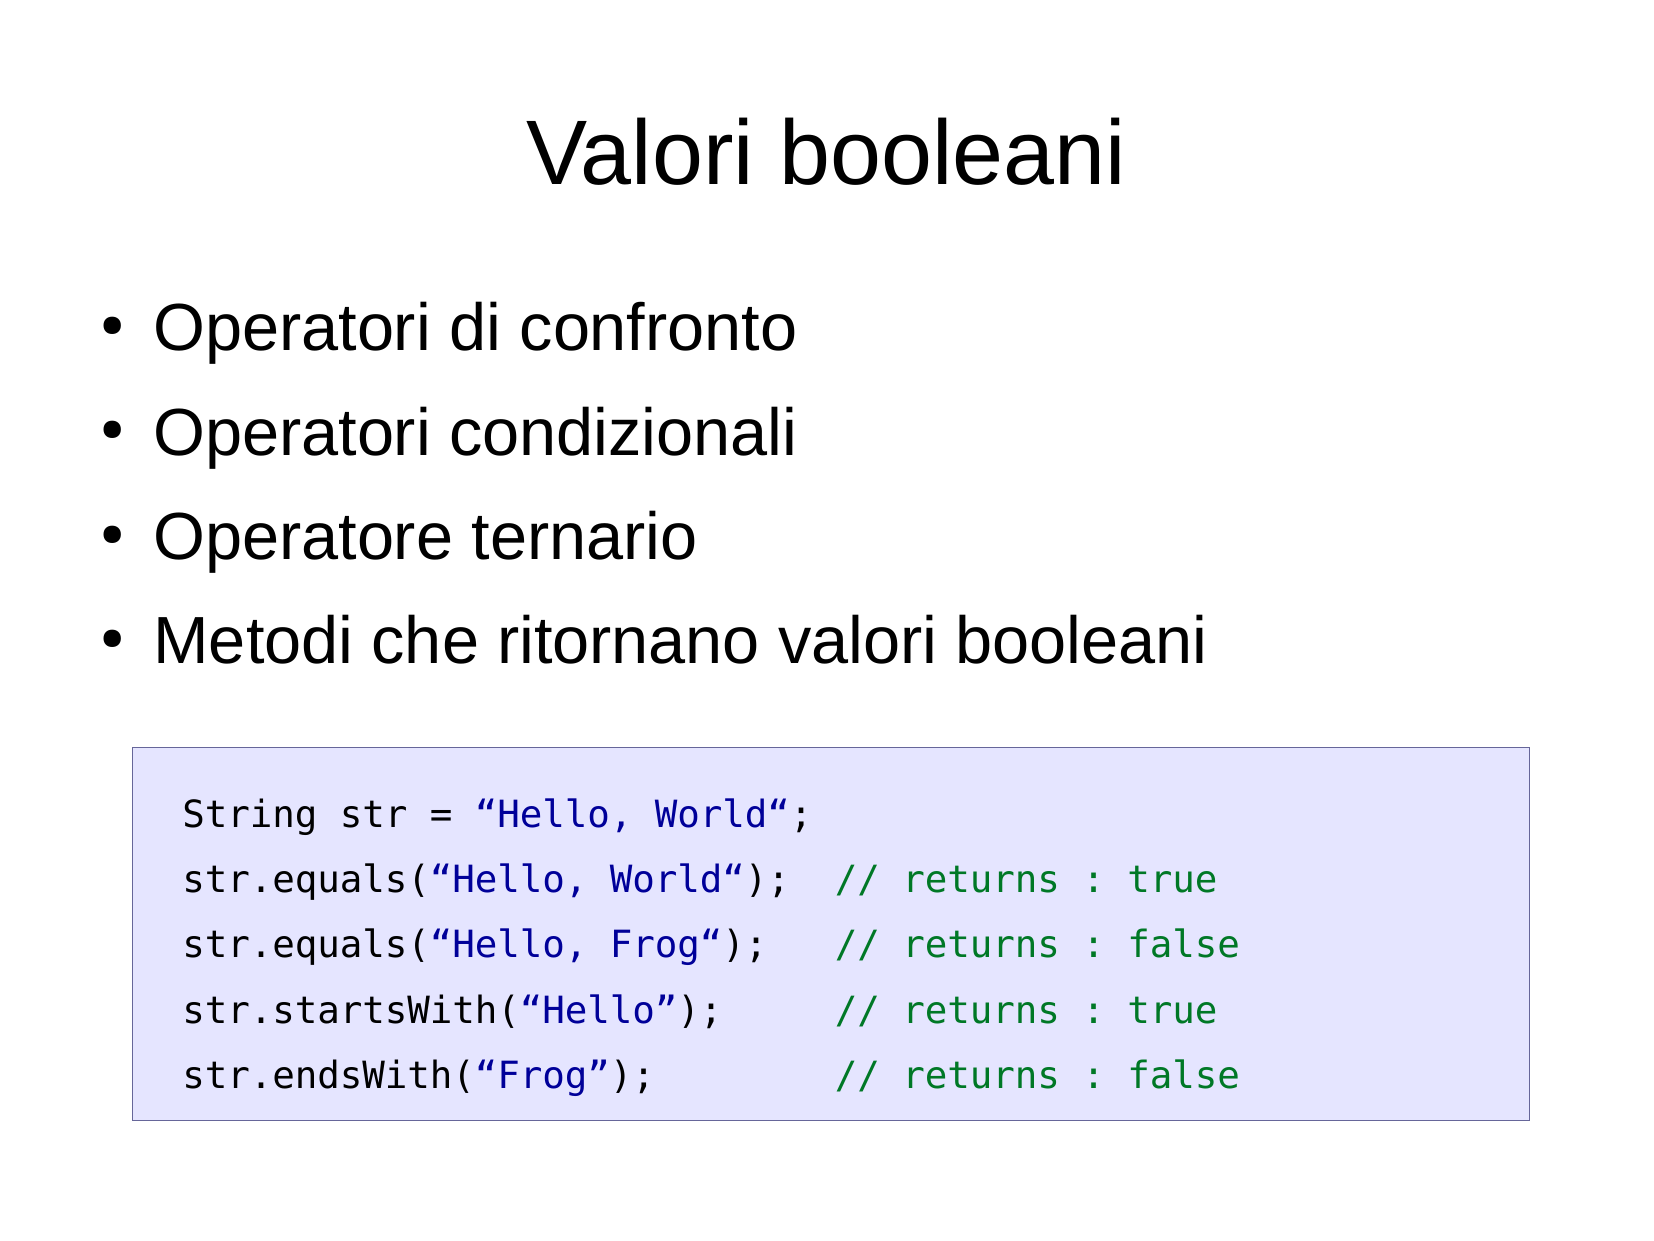

# Valori booleani
Operatori di confronto
Operatori condizionali
Operatore ternario
Metodi che ritornano valori booleani
String str = “Hello, World“;
str.equals(“Hello, World“); // returns : true
str.equals(“Hello, Frog“); // returns : false
str.startsWith(“Hello”); // returns : true
str.endsWith(“Frog”); // returns : false